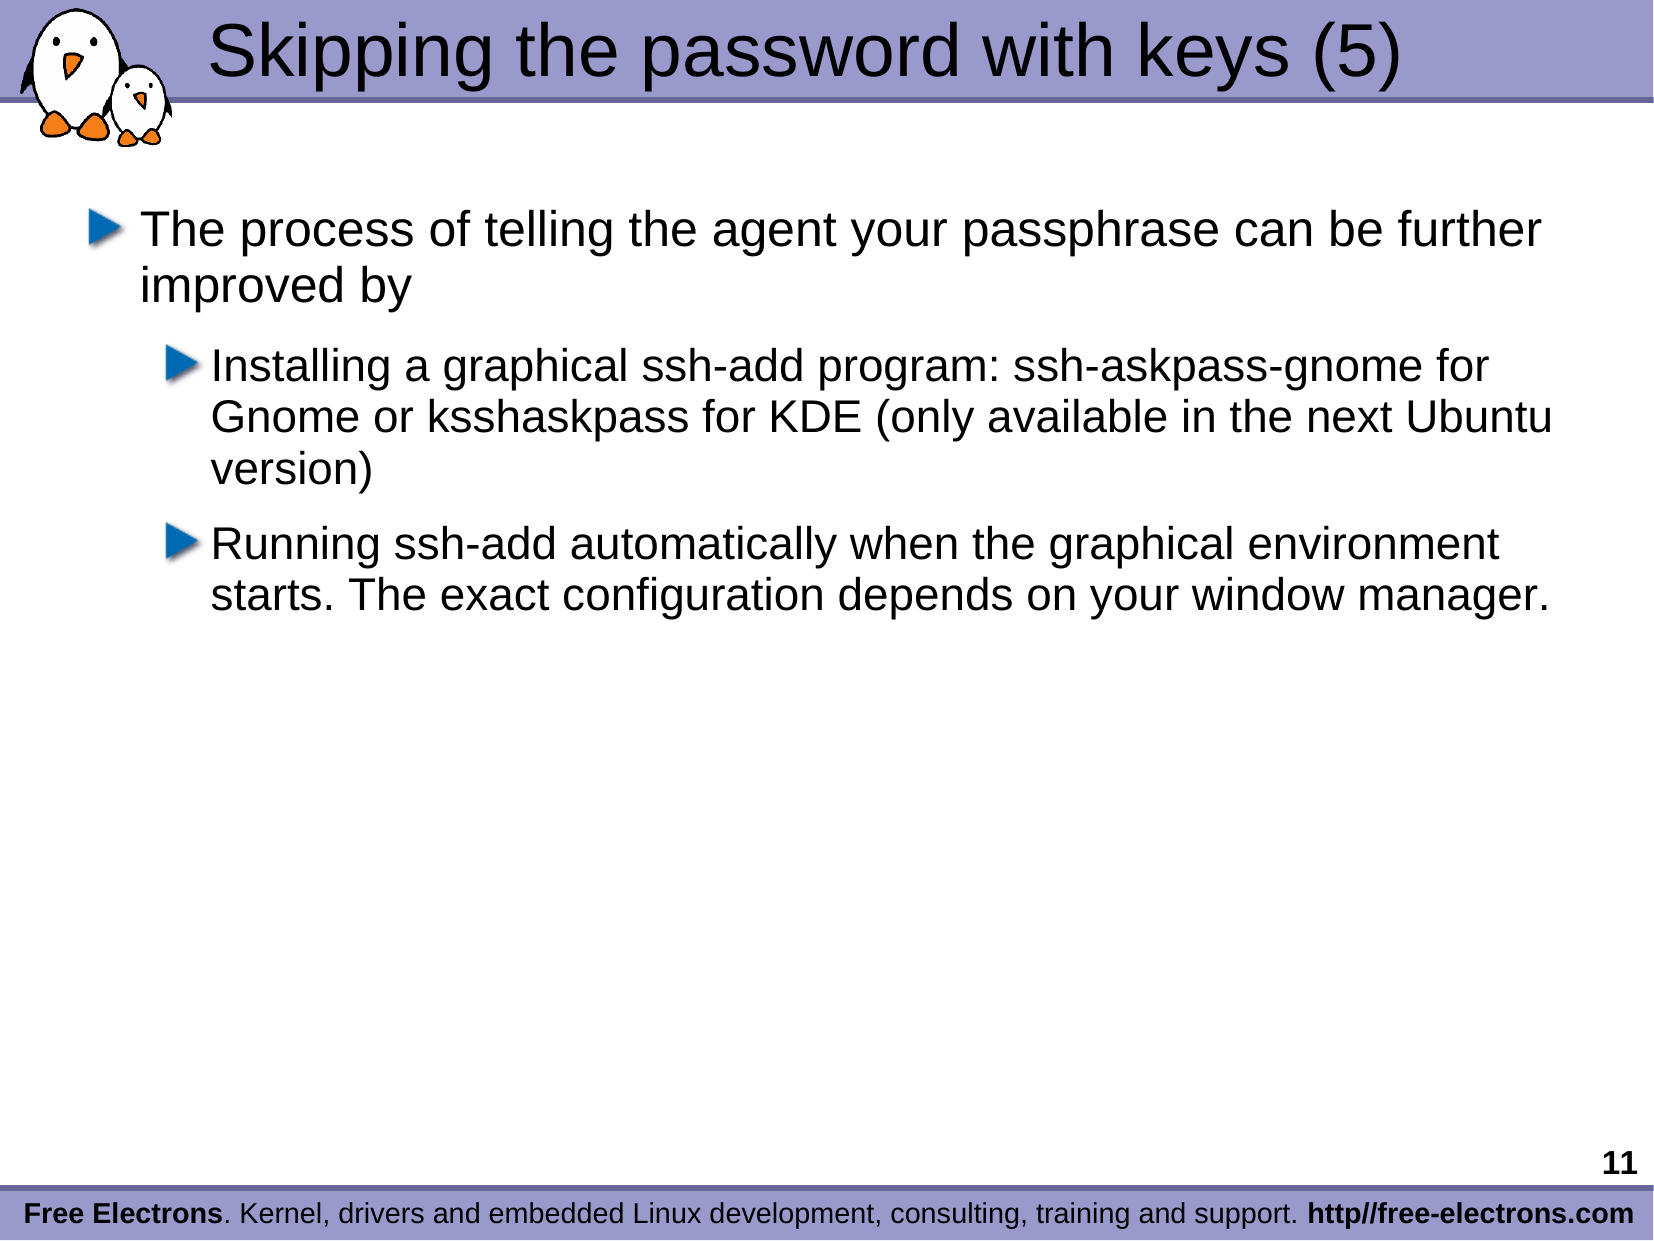

# Skipping the password with keys (5)
The process of telling the agent your passphrase can be further improved by
Installing a graphical ssh-add program: ssh-askpass-gnome for Gnome or ksshaskpass for KDE (only available in the next Ubuntu version)
Running ssh-add automatically when the graphical environment starts. The exact configuration depends on your window manager.